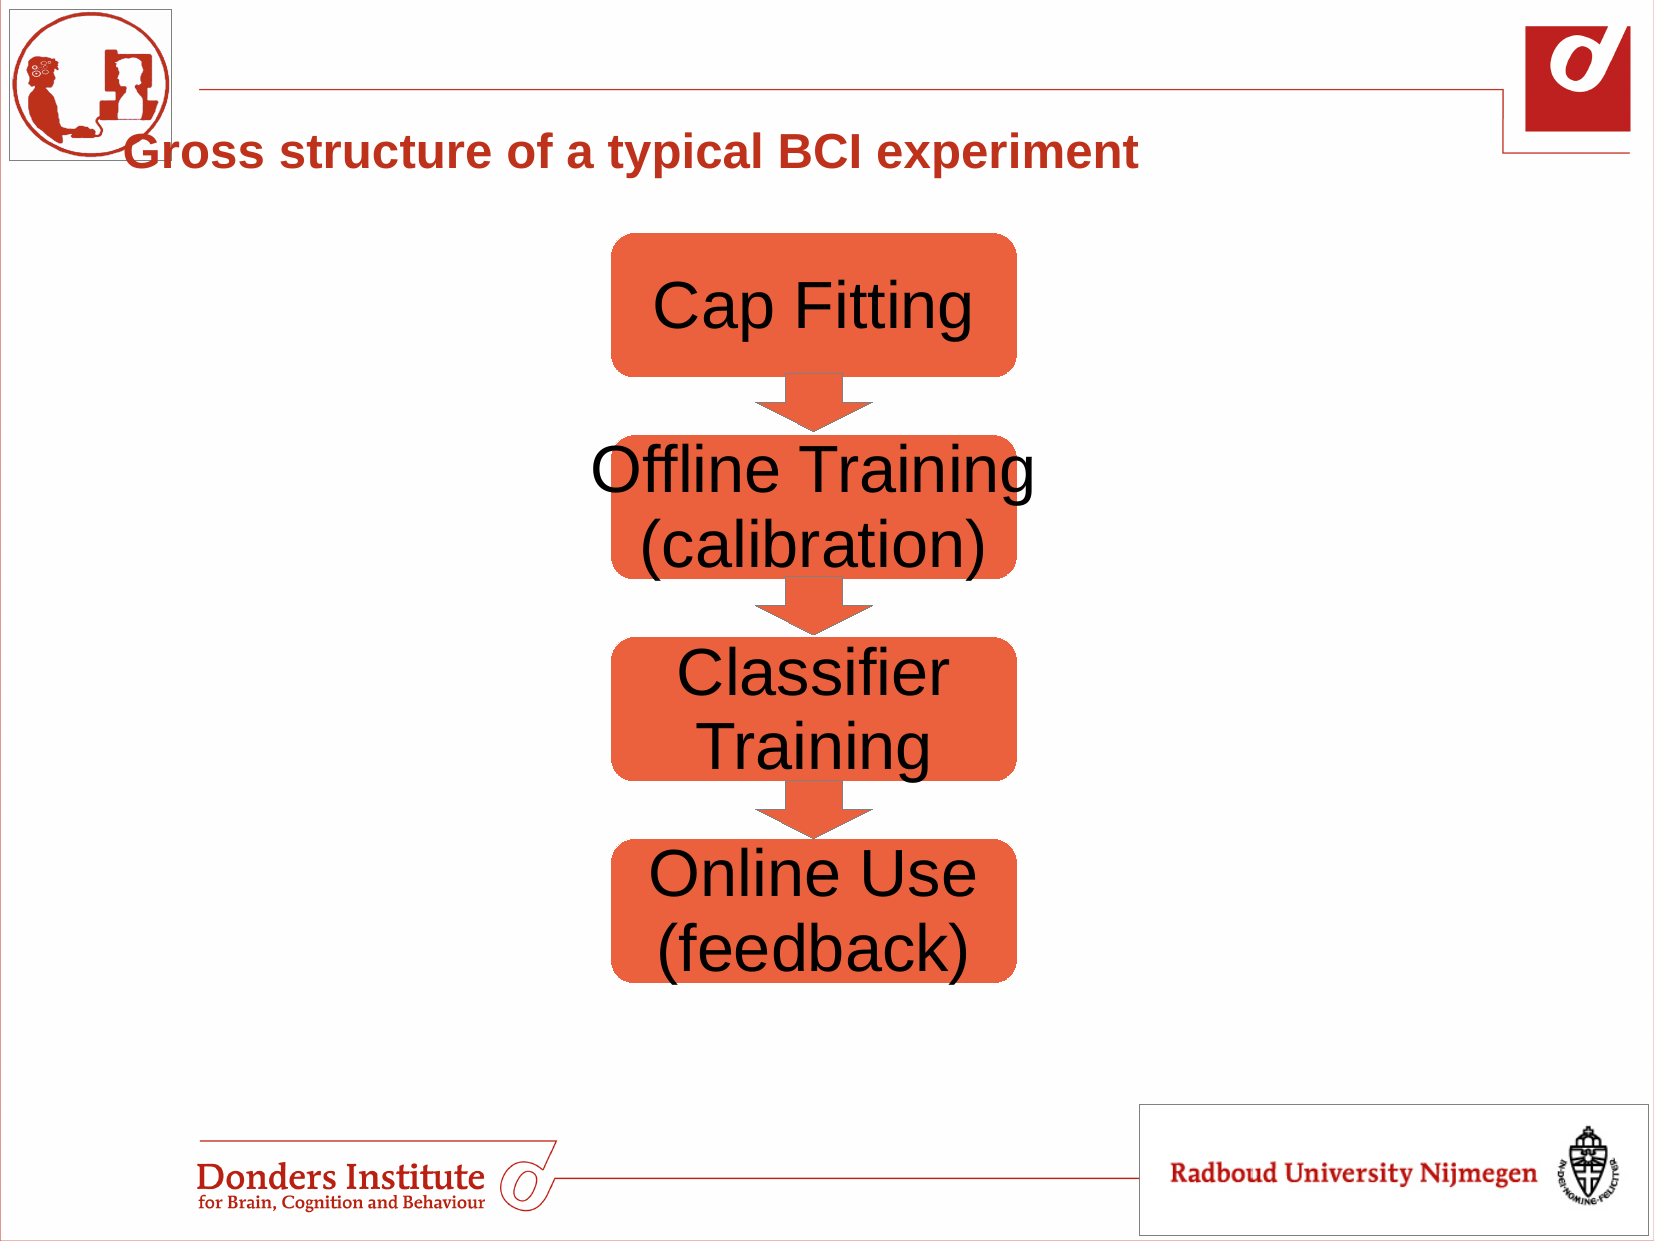

# Gross structure of a typical BCI experiment
Cap Fitting
Offline Training
(calibration)
Classifier
Training
Online Use
(feedback)